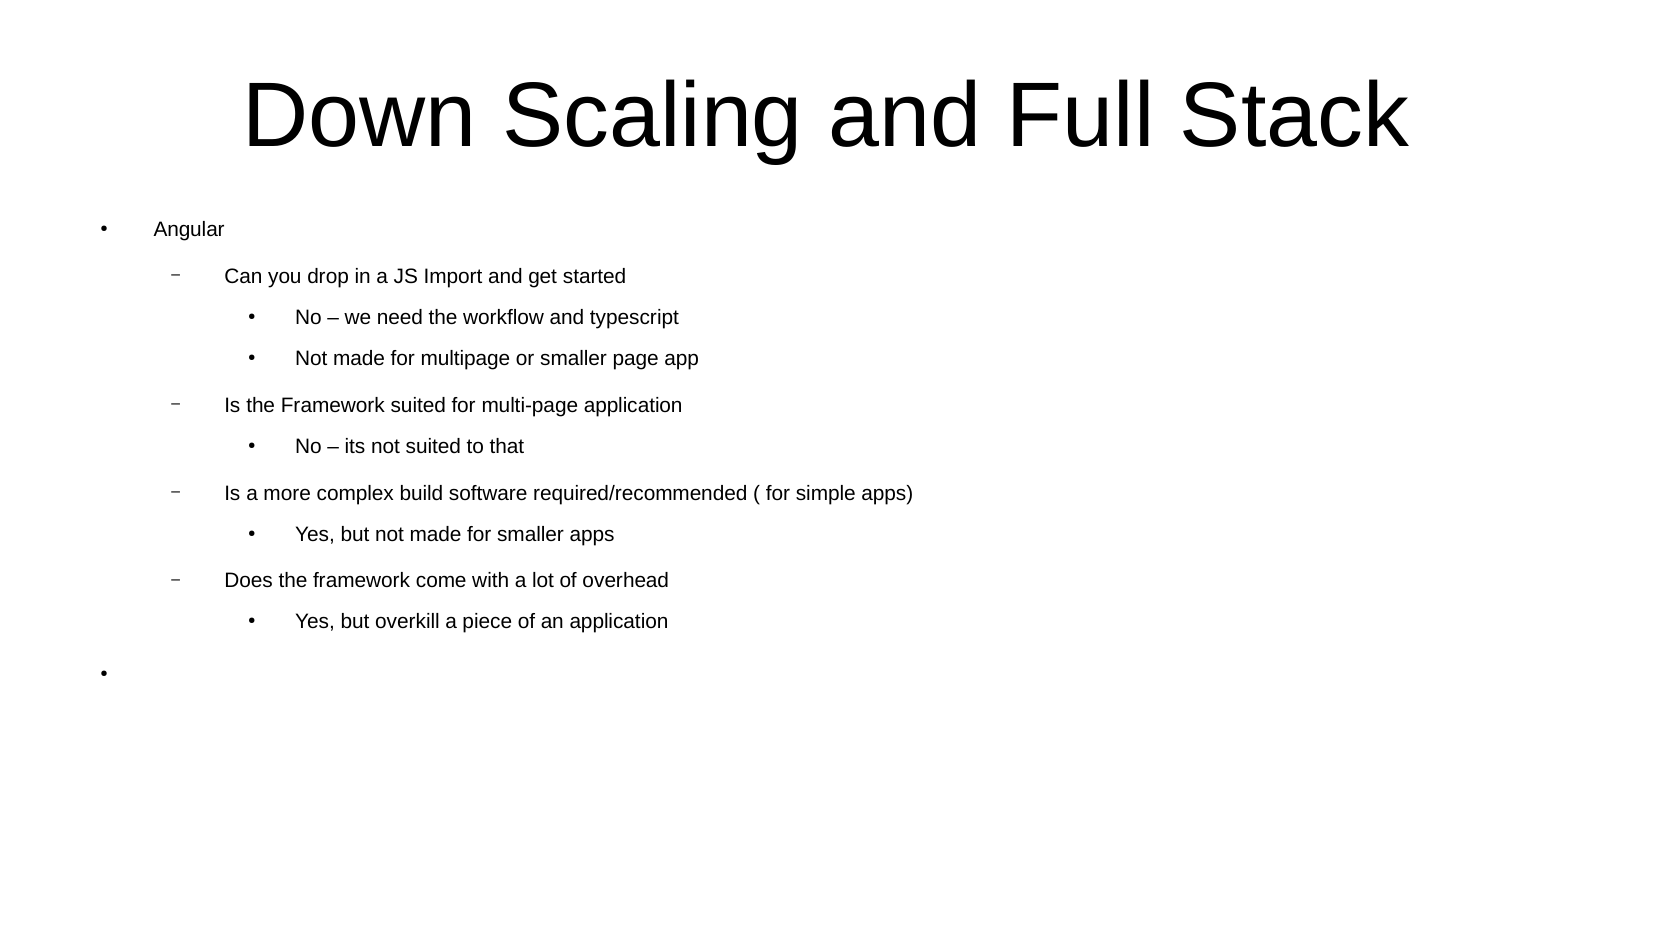

# Down Scaling and Full Stack
Angular
Can you drop in a JS Import and get started
No – we need the workflow and typescript
Not made for multipage or smaller page app
Is the Framework suited for multi-page application
No – its not suited to that
Is a more complex build software required/recommended ( for simple apps)
Yes, but not made for smaller apps
Does the framework come with a lot of overhead
Yes, but overkill a piece of an application